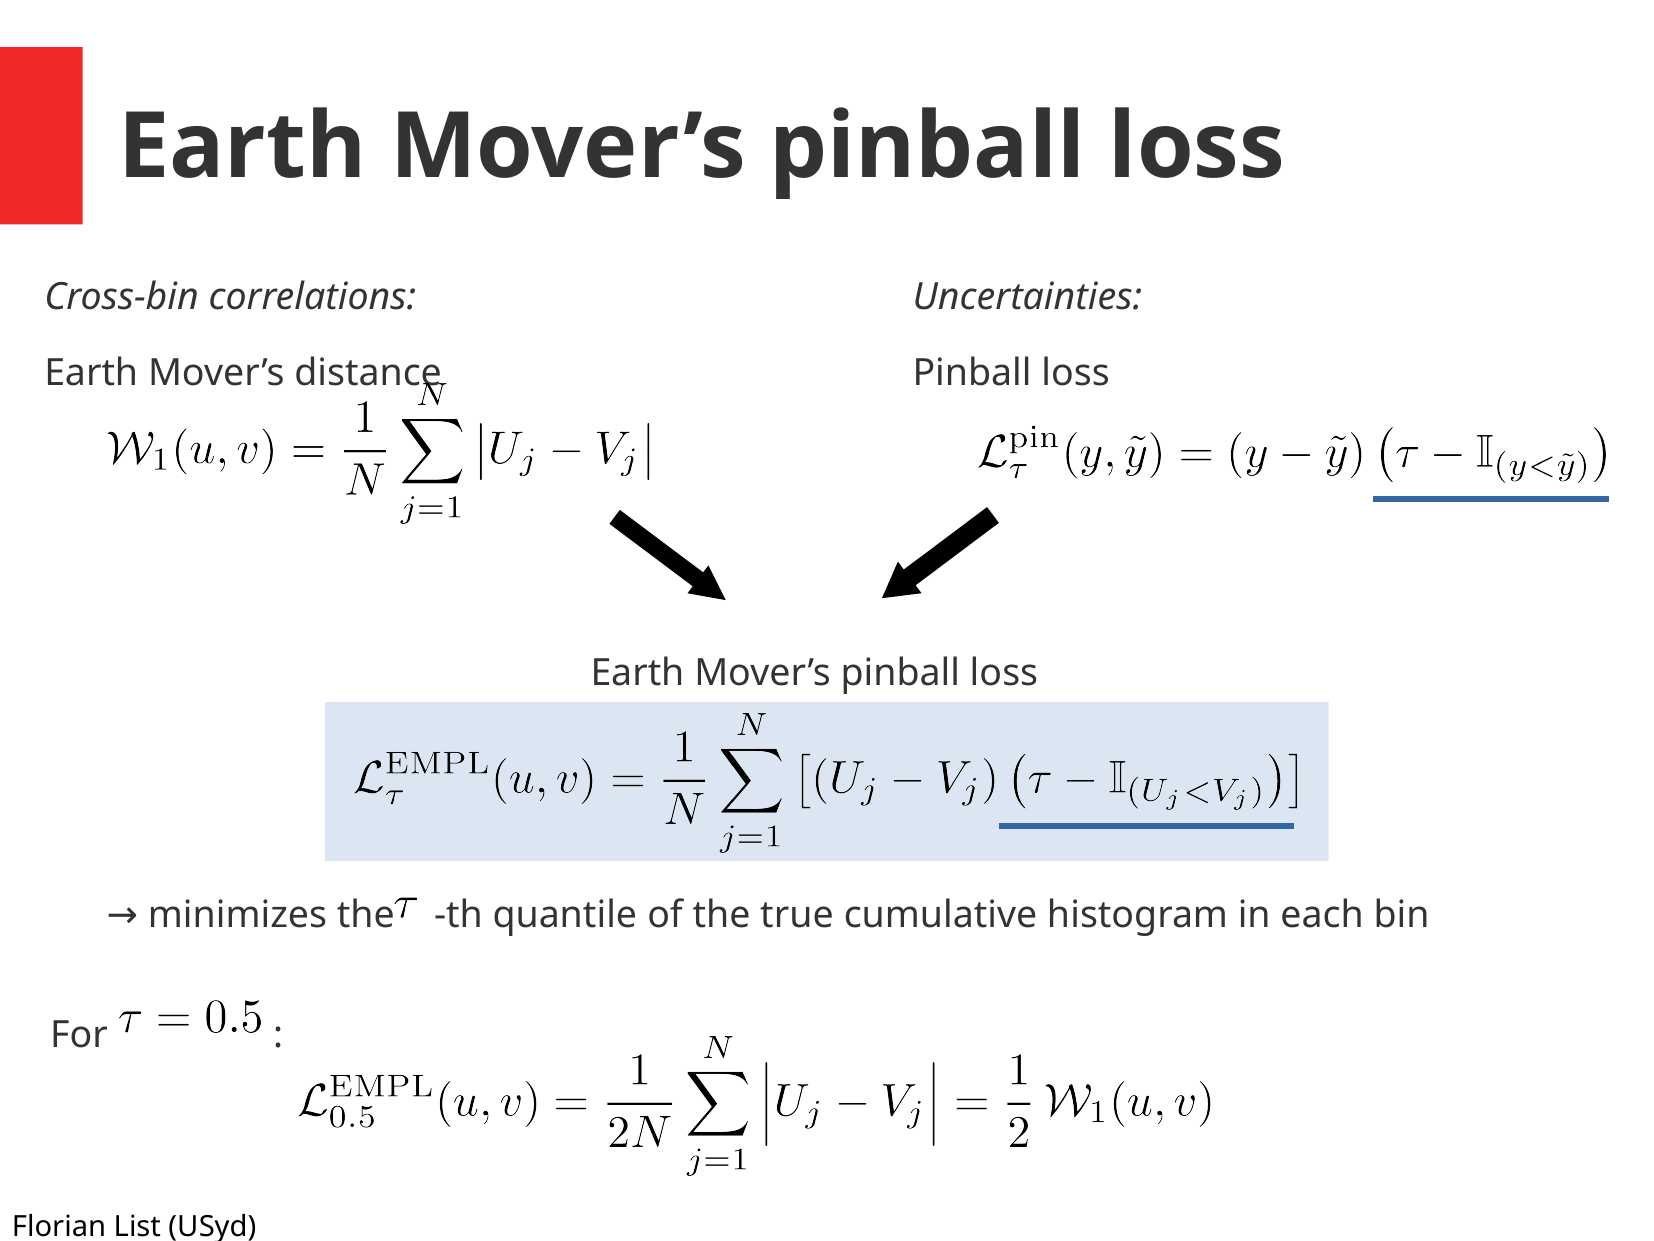

# Earth Mover’s pinball loss
Cross-bin correlations:
Earth Mover’s distance
Uncertainties:
Pinball loss
Earth Mover’s pinball loss
→ minimizes the -th quantile of the true cumulative histogram in each bin
For :